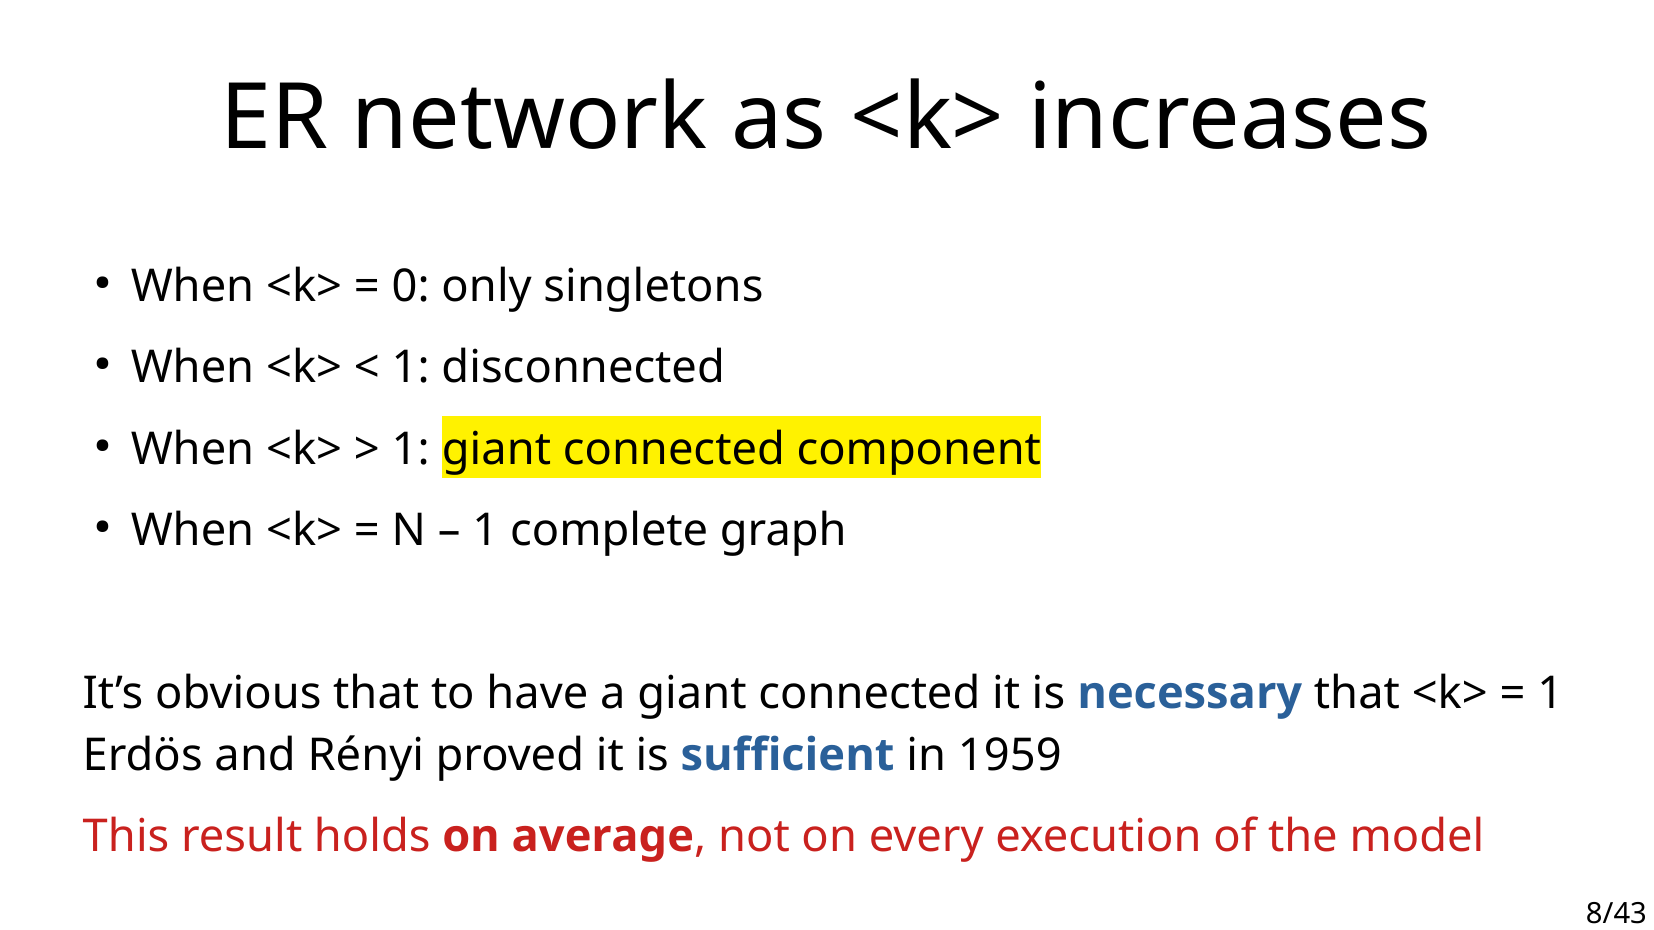

# ER network as <k> increases
When <k> = 0: only singletons
When <k> < 1: disconnected
When <k> > 1: giant connected component
When <k> = N – 1 complete graph
It’s obvious that to have a giant connected it is necessary that <k> = 1
Erdös and Rényi proved it is sufficient in 1959
This result holds on average, not on every execution of the model
8